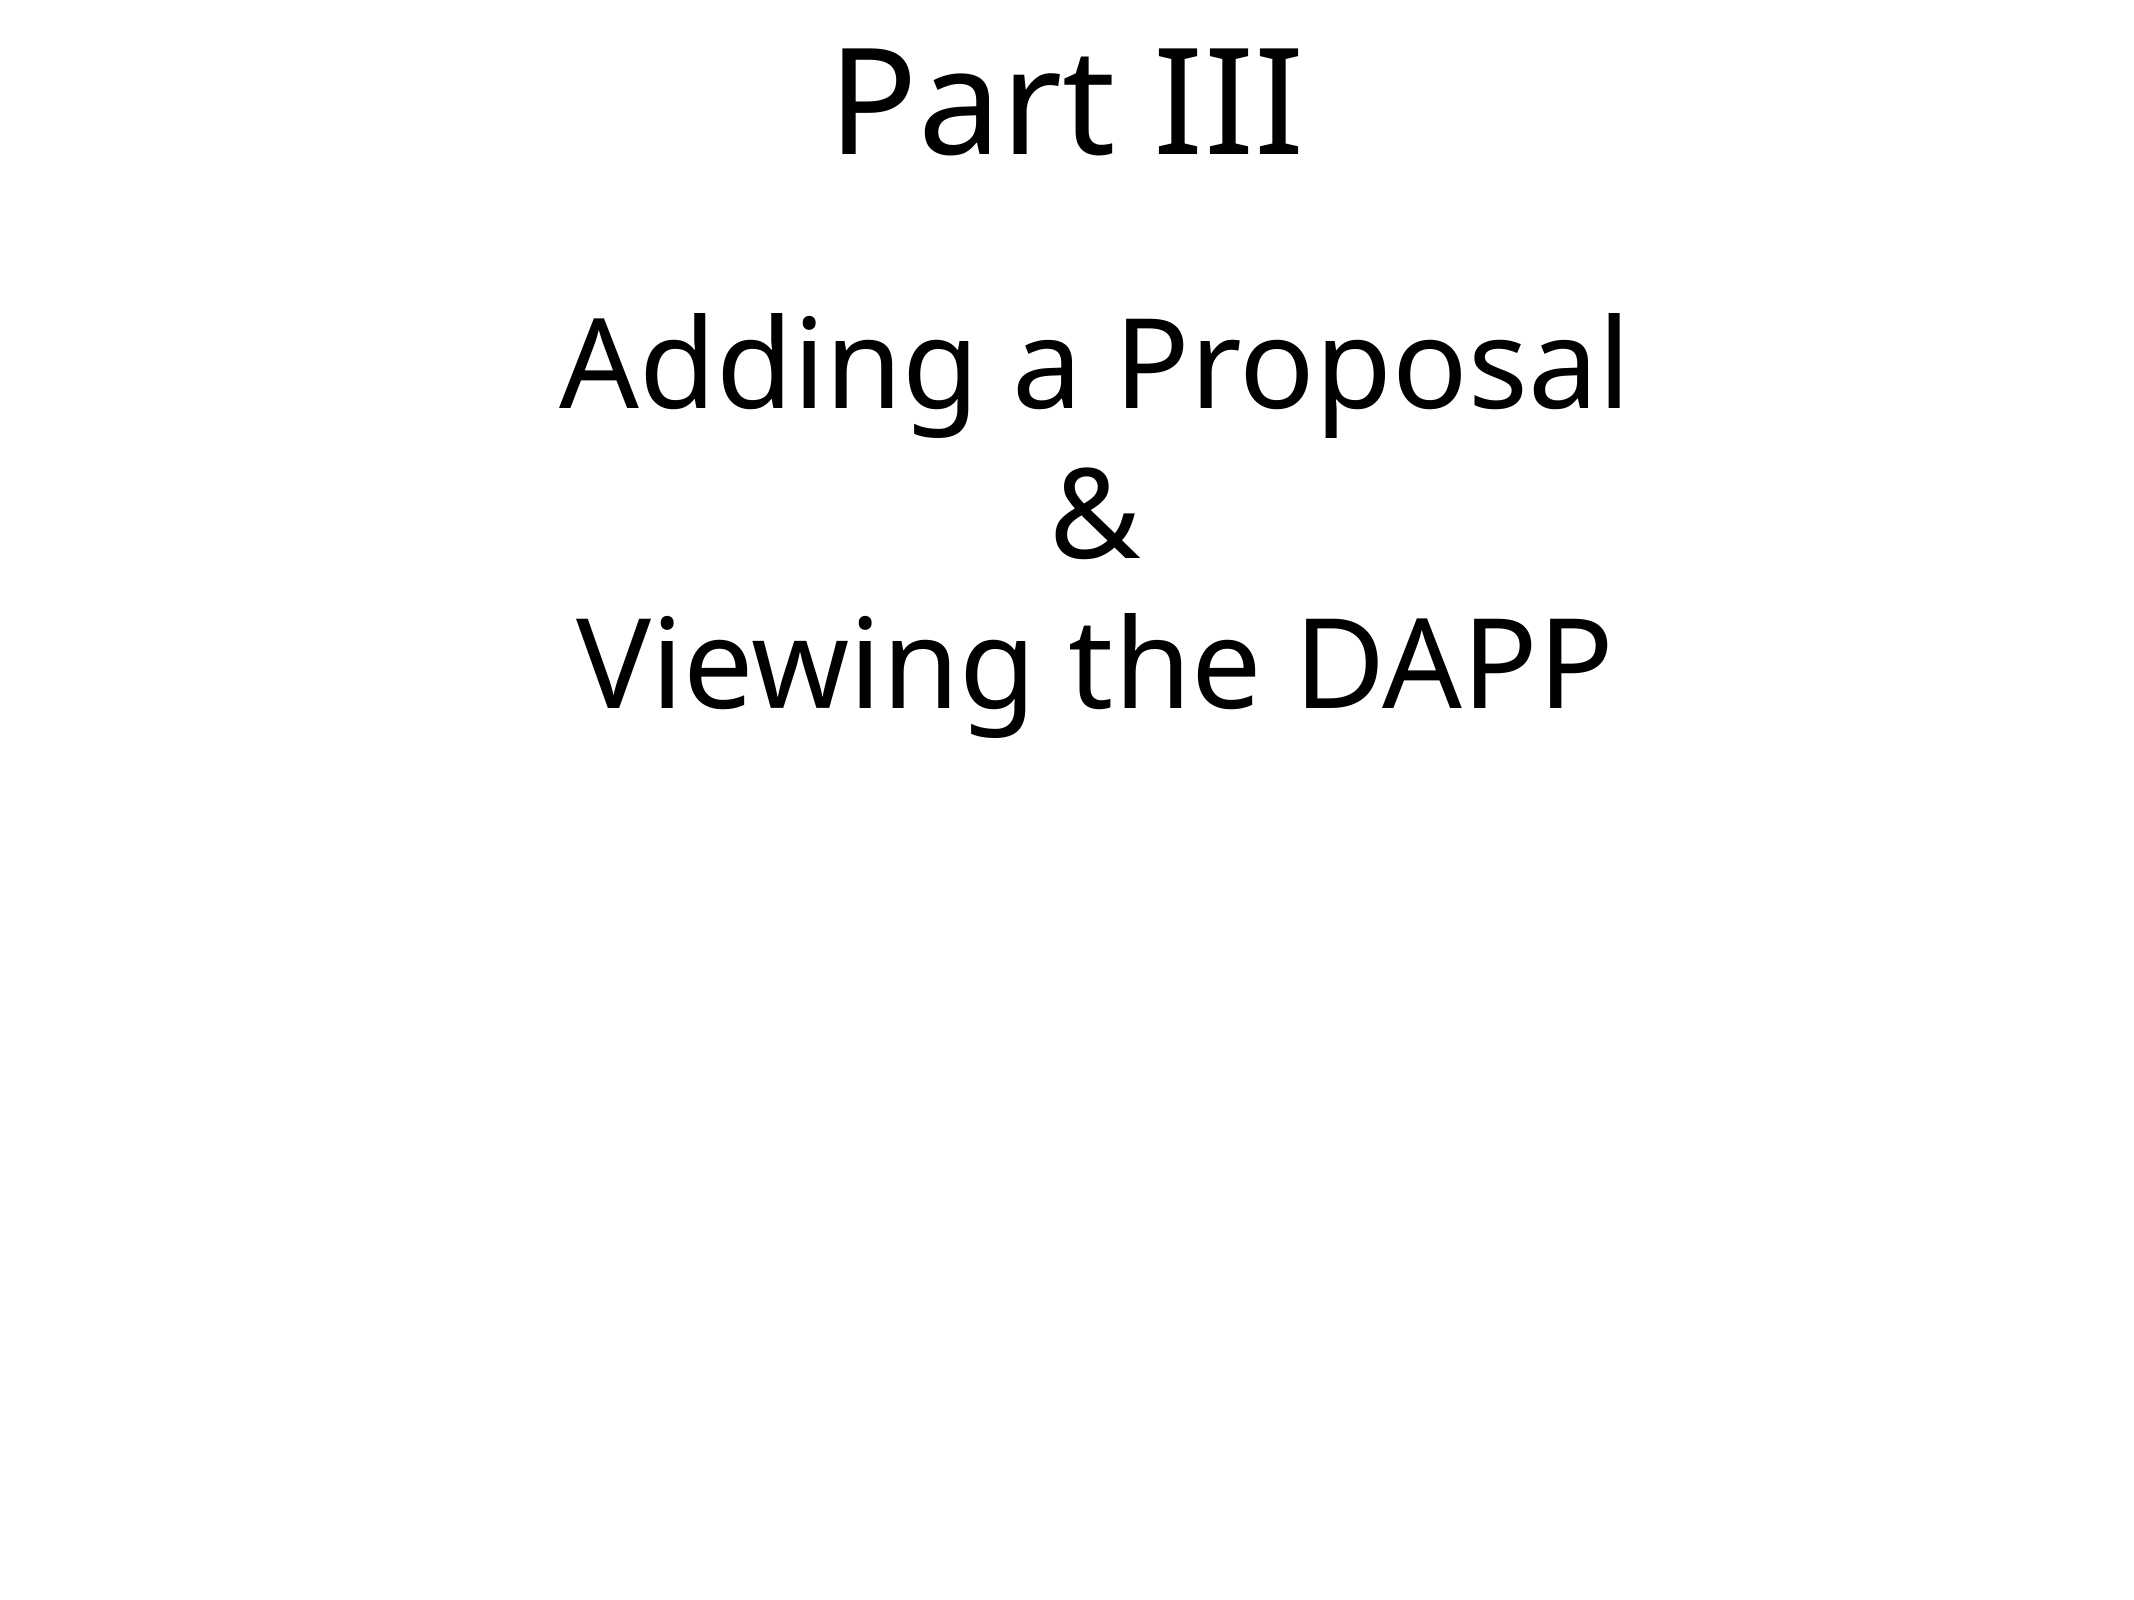

# Part III
Adding a Proposal
&
Viewing the DAPP